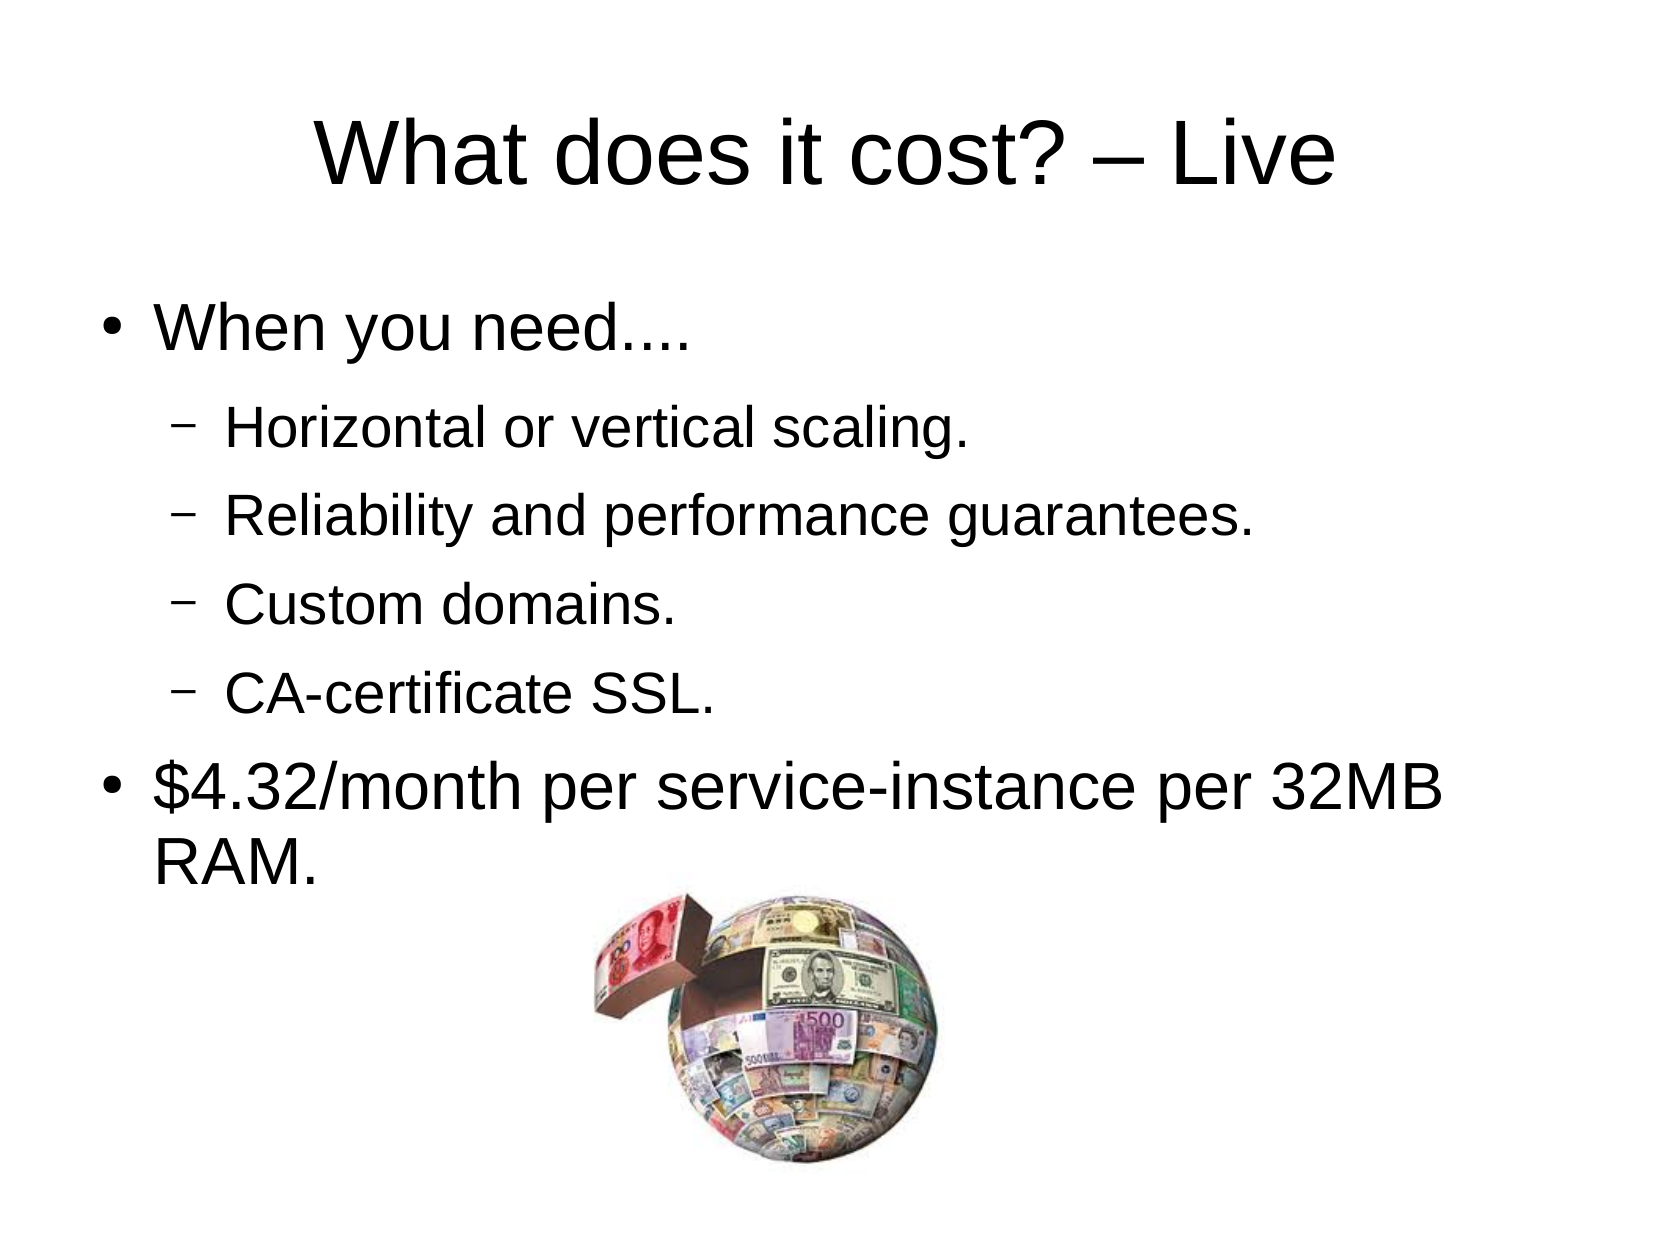

# What does it cost? – Live
When you need....
Horizontal or vertical scaling.
Reliability and performance guarantees.
Custom domains.
CA-certificate SSL.
$4.32/month per service-instance per 32MB RAM.